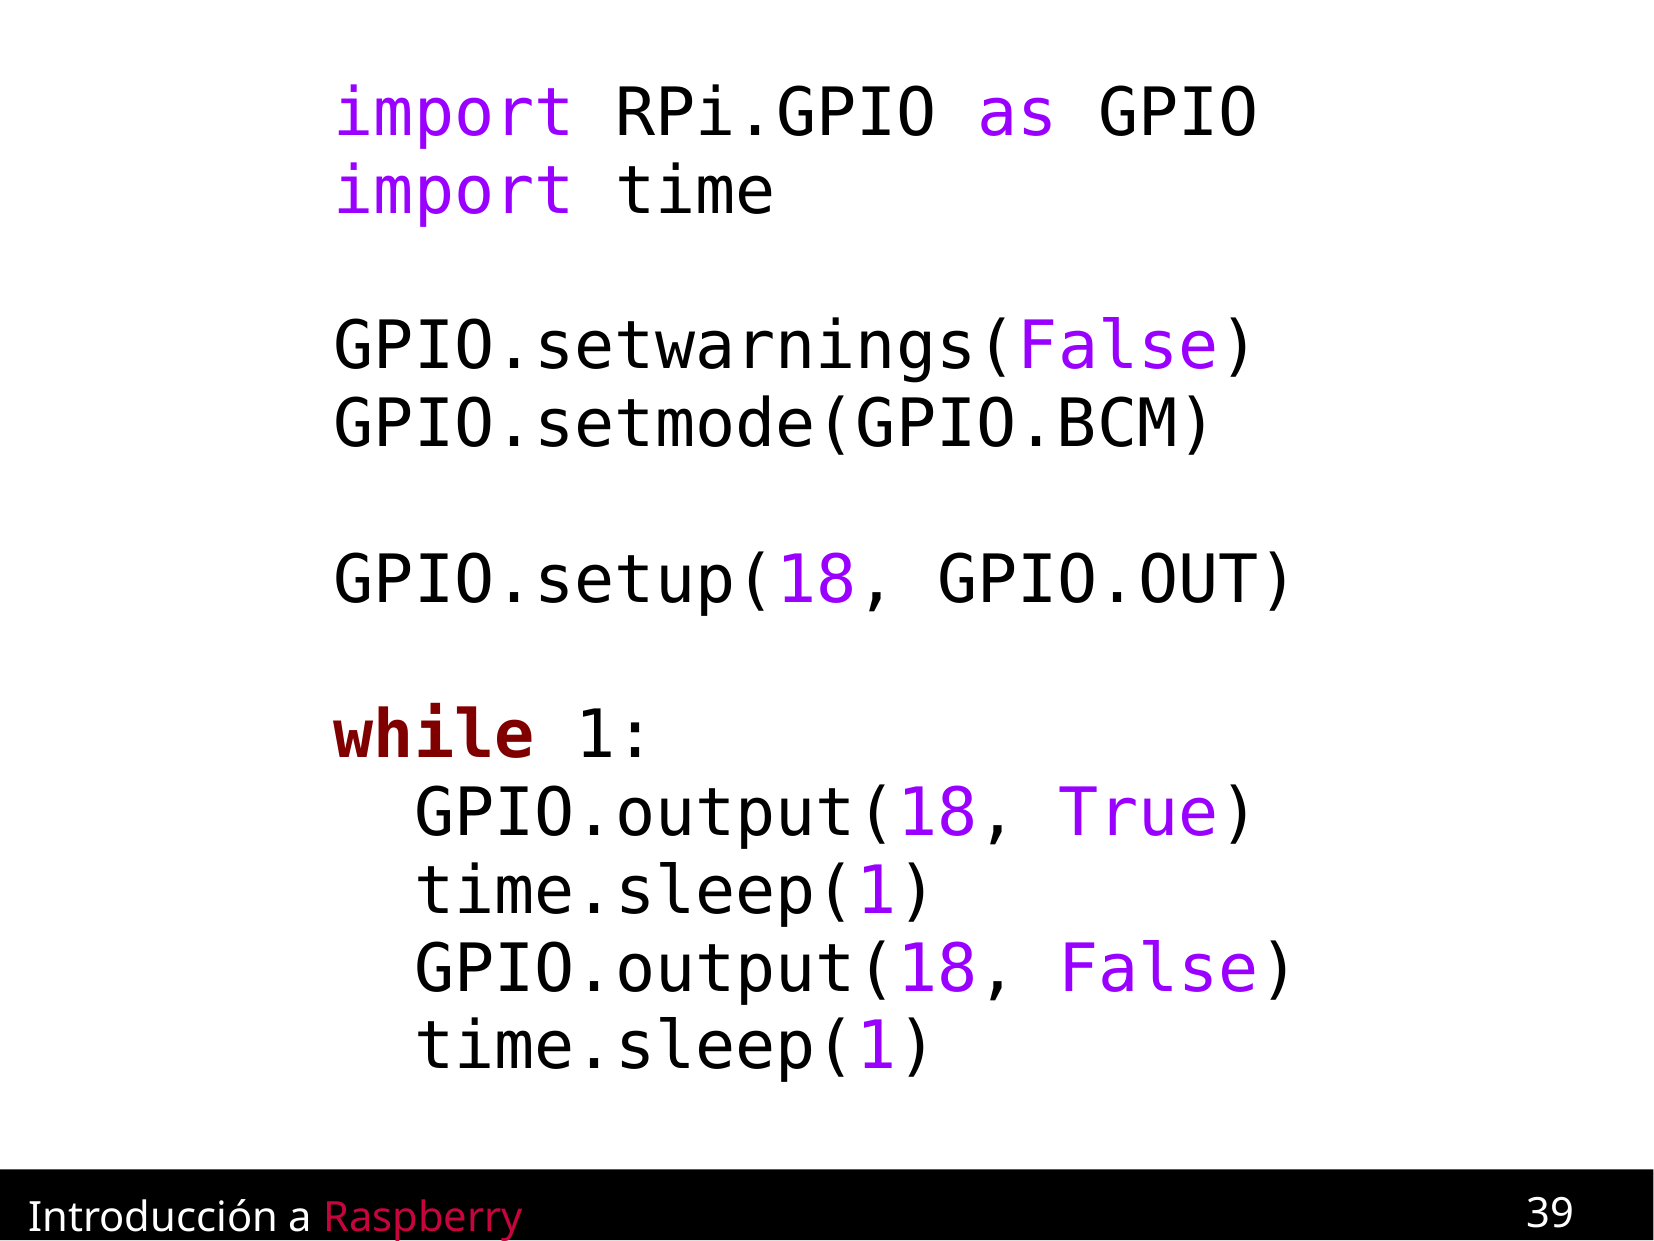

import RPi.GPIO as GPIO
import time
GPIO.setwarnings(False)
GPIO.setmode(GPIO.BCM)
GPIO.setup(18, GPIO.OUT)
while 1:
 GPIO.output(18, True)
 time.sleep(1)
 GPIO.output(18, False)
 time.sleep(1)
Introducción a Raspberry Pi